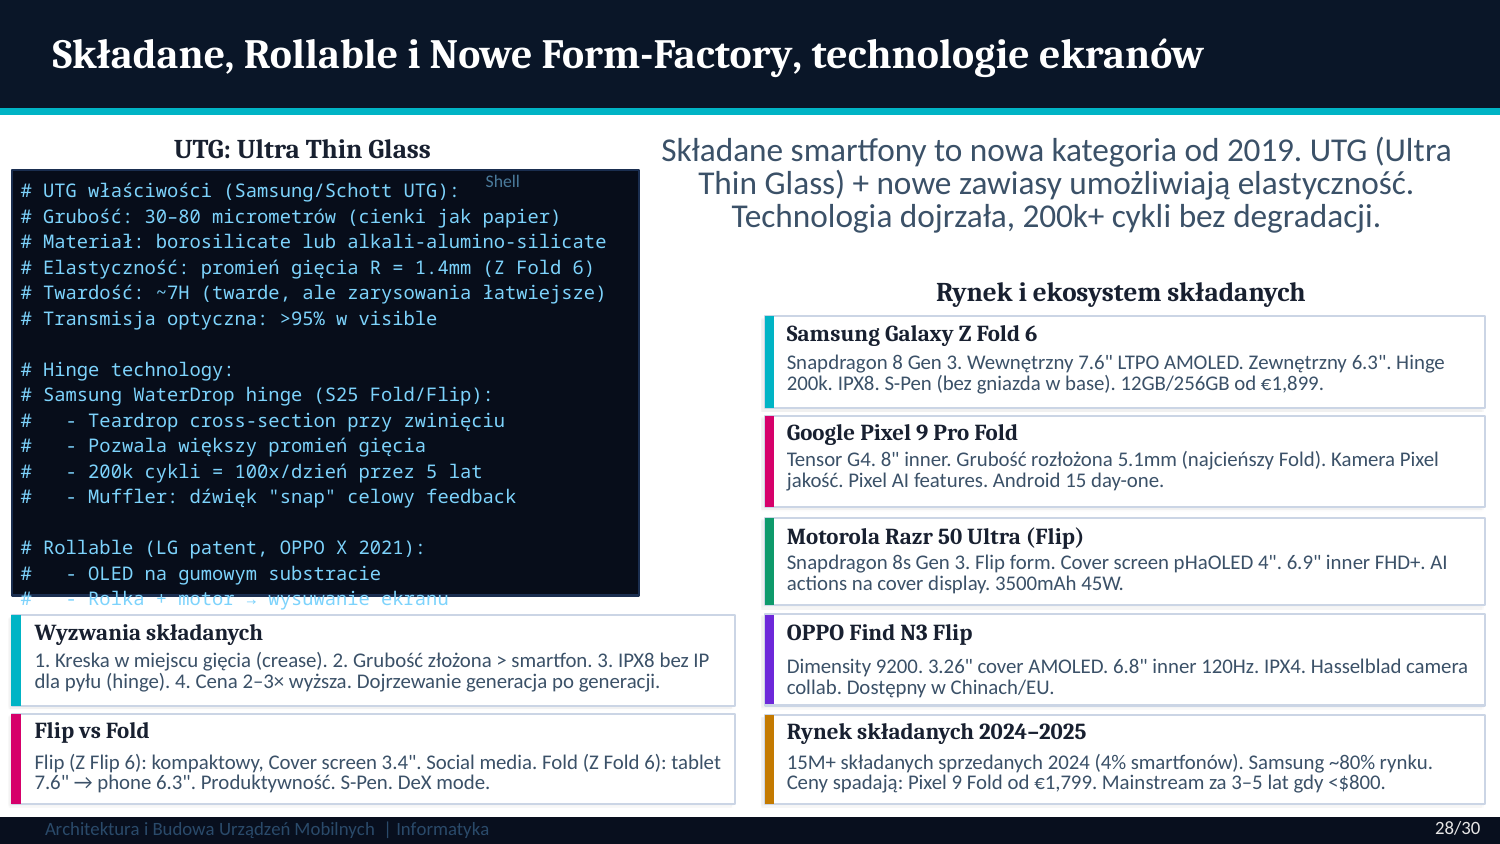

Składane, Rollable i Nowe Form-Factory, technologie ekranów
Składane smartfony to nowa kategoria od 2019. UTG (Ultra Thin Glass) + nowe zawiasy umożliwiają elastyczność. Technologia dojrzała, 200k+ cykli bez degradacji.
UTG: Ultra Thin Glass
Shell
# UTG właściwości (Samsung/Schott UTG):
# Grubość: 30–80 micrometrów (cienki jak papier)
# Materiał: borosilicate lub alkali-alumino-silicate
# Elastyczność: promień gięcia R = 1.4mm (Z Fold 6)
# Twardość: ~7H (twarde, ale zarysowania łatwiejsze)
# Transmisja optyczna: >95% w visible
# Hinge technology:
# Samsung WaterDrop hinge (S25 Fold/Flip):
# - Teardrop cross-section przy zwinięciu
# - Pozwala większy promień gięcia
# - 200k cykli = 100x/dzień przez 5 lat
# - Muffler: dźwięk "snap" celowy feedback
# Rollable (LG patent, OPPO X 2021):
# - OLED na gumowym substracie
# - Rolka + motor → wysuwanie ekranu
# - Wyzwanie: kurvatura naprężenia vs wrinkle
Rynek i ekosystem składanych
Samsung Galaxy Z Fold 6
Snapdragon 8 Gen 3. Wewnętrzny 7.6" LTPO AMOLED. Zewnętrzny 6.3". Hinge 200k. IPX8. S-Pen (bez gniazda w base). 12GB/256GB od €1,899.
Google Pixel 9 Pro Fold
Tensor G4. 8" inner. Grubość rozłożona 5.1mm (najcieńszy Fold). Kamera Pixel jakość. Pixel AI features. Android 15 day-one.
Motorola Razr 50 Ultra (Flip)
Snapdragon 8s Gen 3. Flip form. Cover screen pHaOLED 4". 6.9" inner FHD+. AI actions na cover display. 3500mAh 45W.
Wyzwania składanych
1. Kreska w miejscu gięcia (crease). 2. Grubość złożona > smartfon. 3. IPX8 bez IP dla pyłu (hinge). 4. Cena 2–3× wyższa. Dojrzewanie generacja po generacji.
OPPO Find N3 Flip
Dimensity 9200. 3.26" cover AMOLED. 6.8" inner 120Hz. IPX4. Hasselblad camera collab. Dostępny w Chinach/EU.
Flip vs Fold
Flip (Z Flip 6): kompaktowy, Cover screen 3.4". Social media. Fold (Z Fold 6): tablet 7.6" → phone 6.3". Produktywność. S-Pen. DeX mode.
Rynek składanych 2024–2025
15M+ składanych sprzedanych 2024 (4% smartfonów). Samsung ~80% rynku. Ceny spadają: Pixel 9 Fold od €1,799. Mainstream za 3–5 lat gdy <$800.
Architektura i Budowa Urządzeń Mobilnych | Informatyka